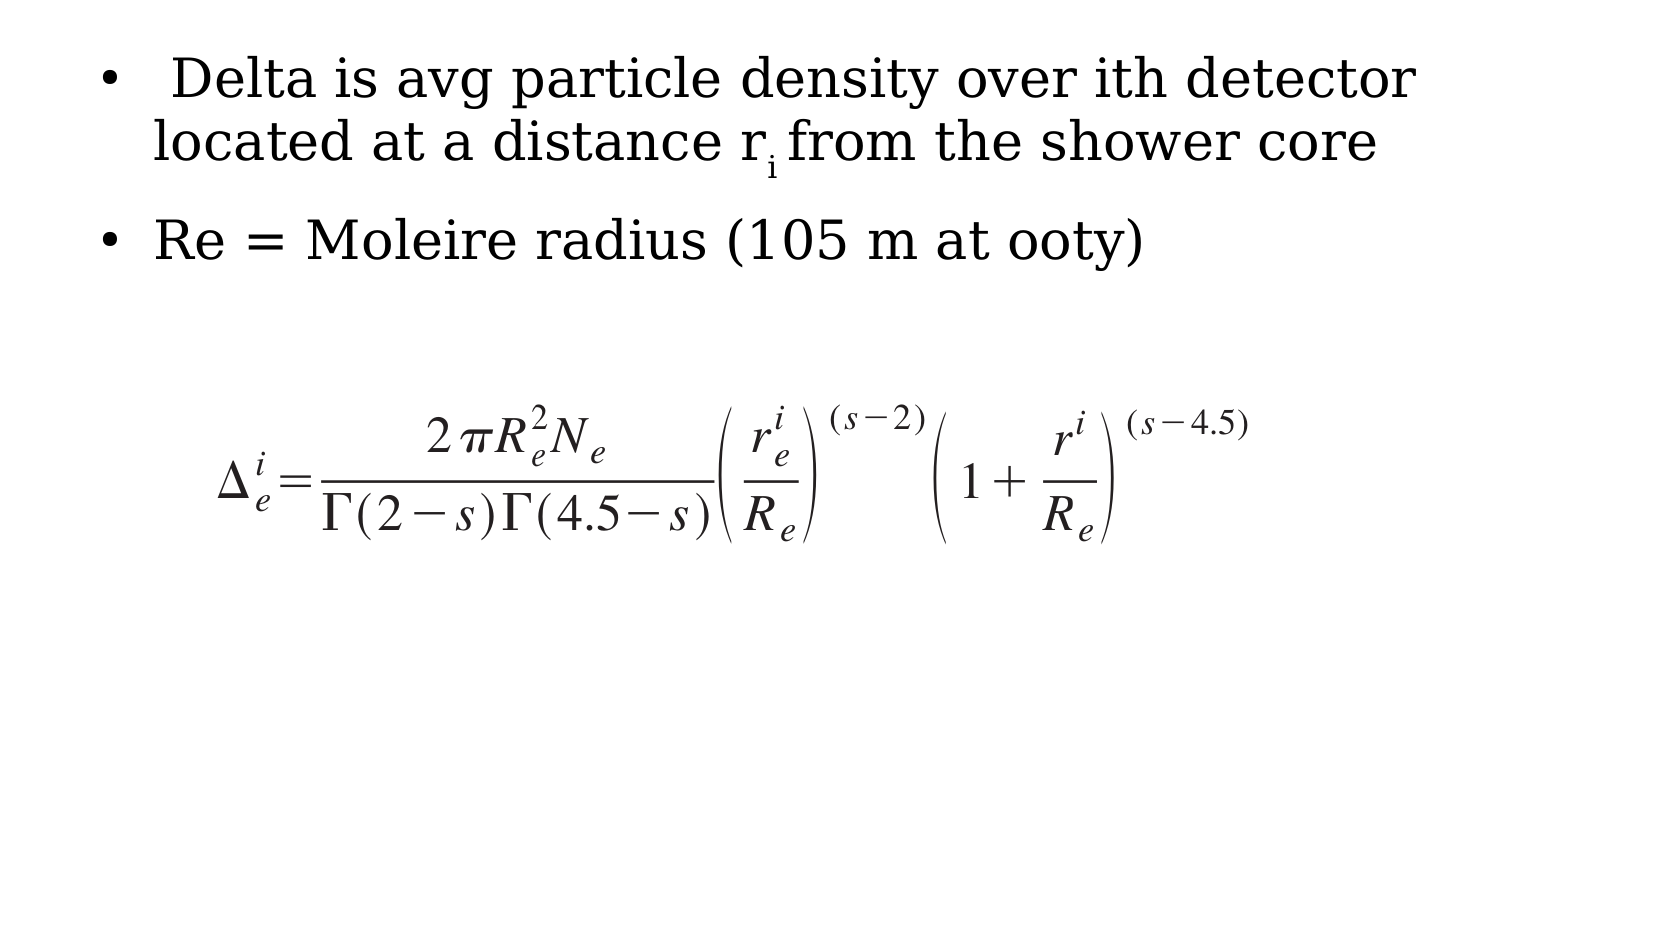

# Delta is avg particle density over ith detector located at a distance ri from the shower core
Re = Moleire radius (105 m at ooty)